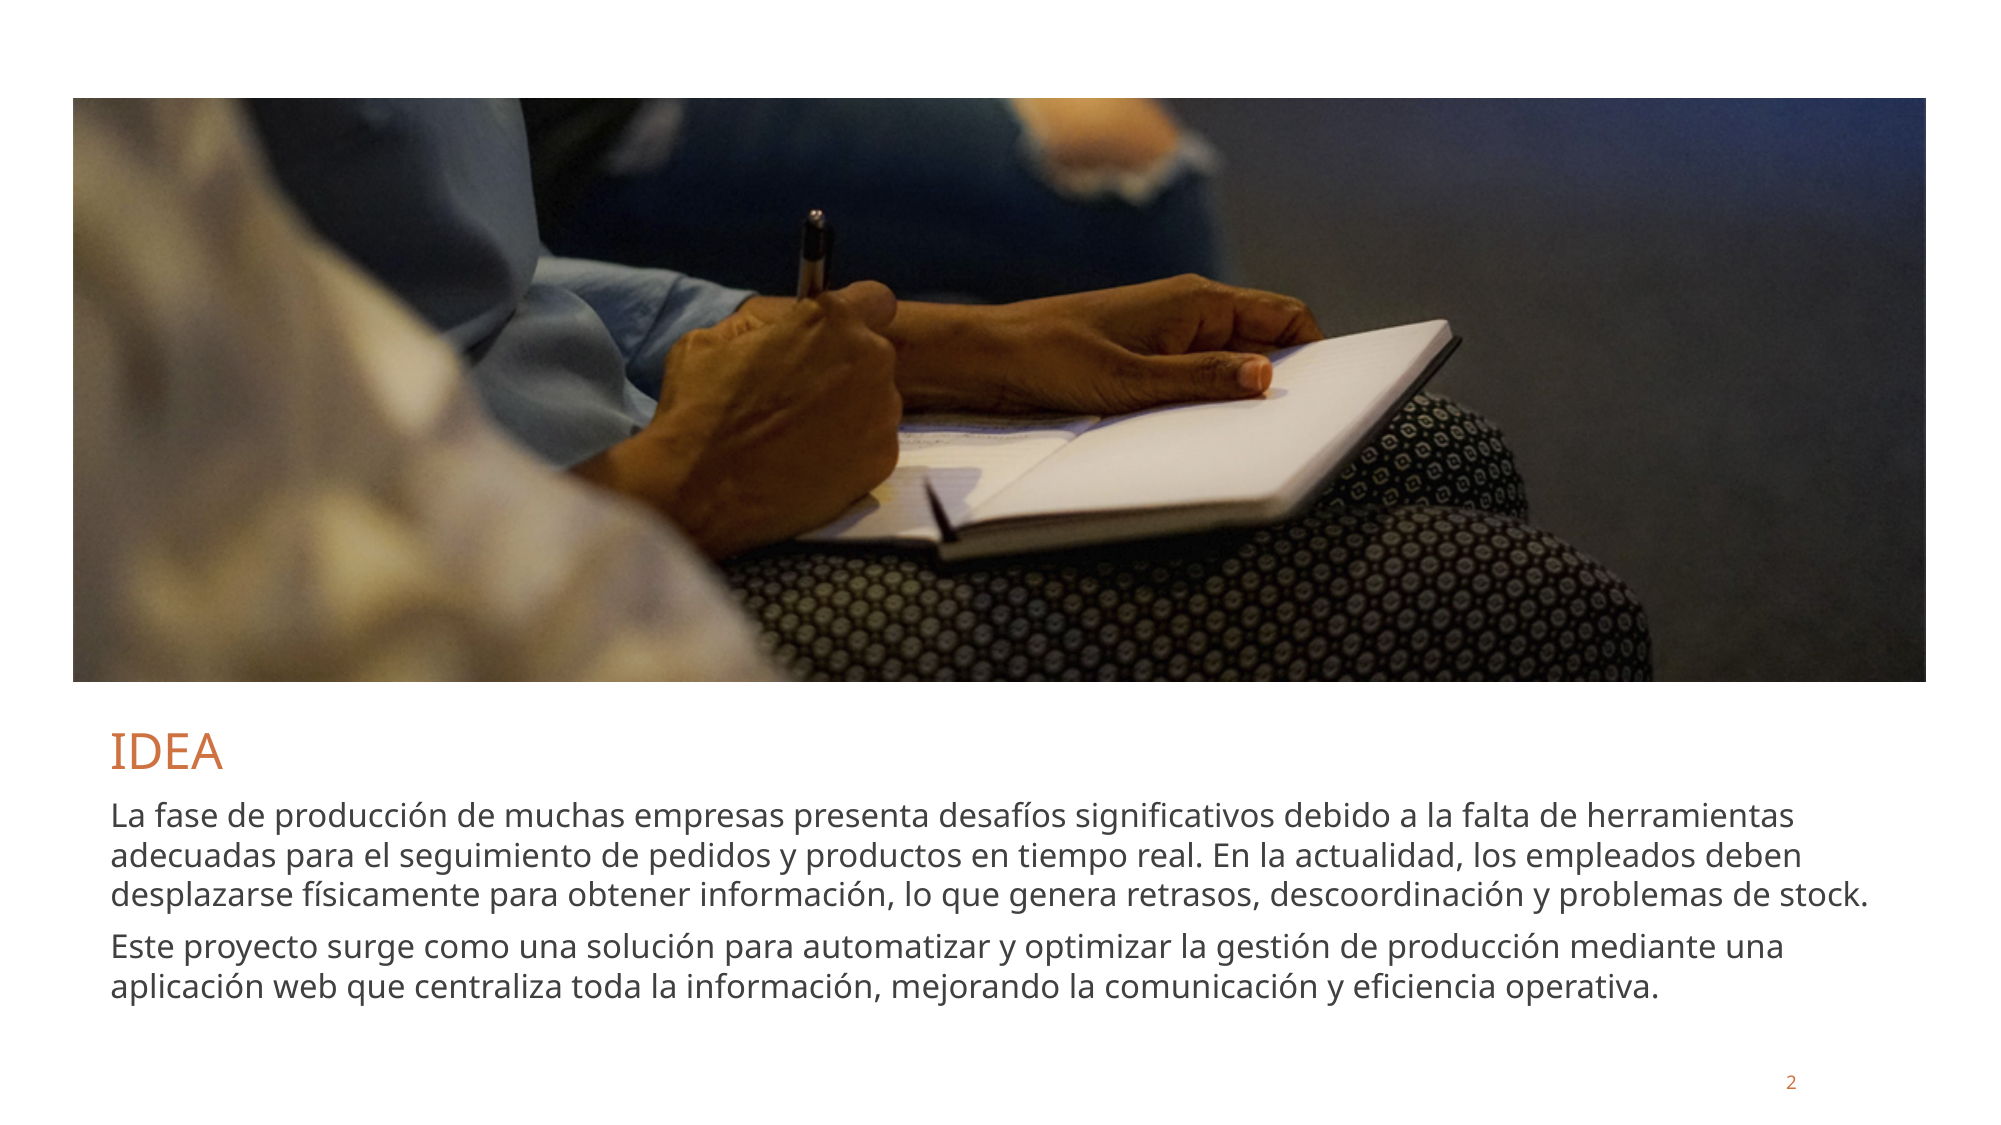

# Idea
La fase de producción de muchas empresas presenta desafíos significativos debido a la falta de herramientas adecuadas para el seguimiento de pedidos y productos en tiempo real. En la actualidad, los empleados deben desplazarse físicamente para obtener información, lo que genera retrasos, descoordinación y problemas de stock.
Este proyecto surge como una solución para automatizar y optimizar la gestión de producción mediante una aplicación web que centraliza toda la información, mejorando la comunicación y eficiencia operativa.